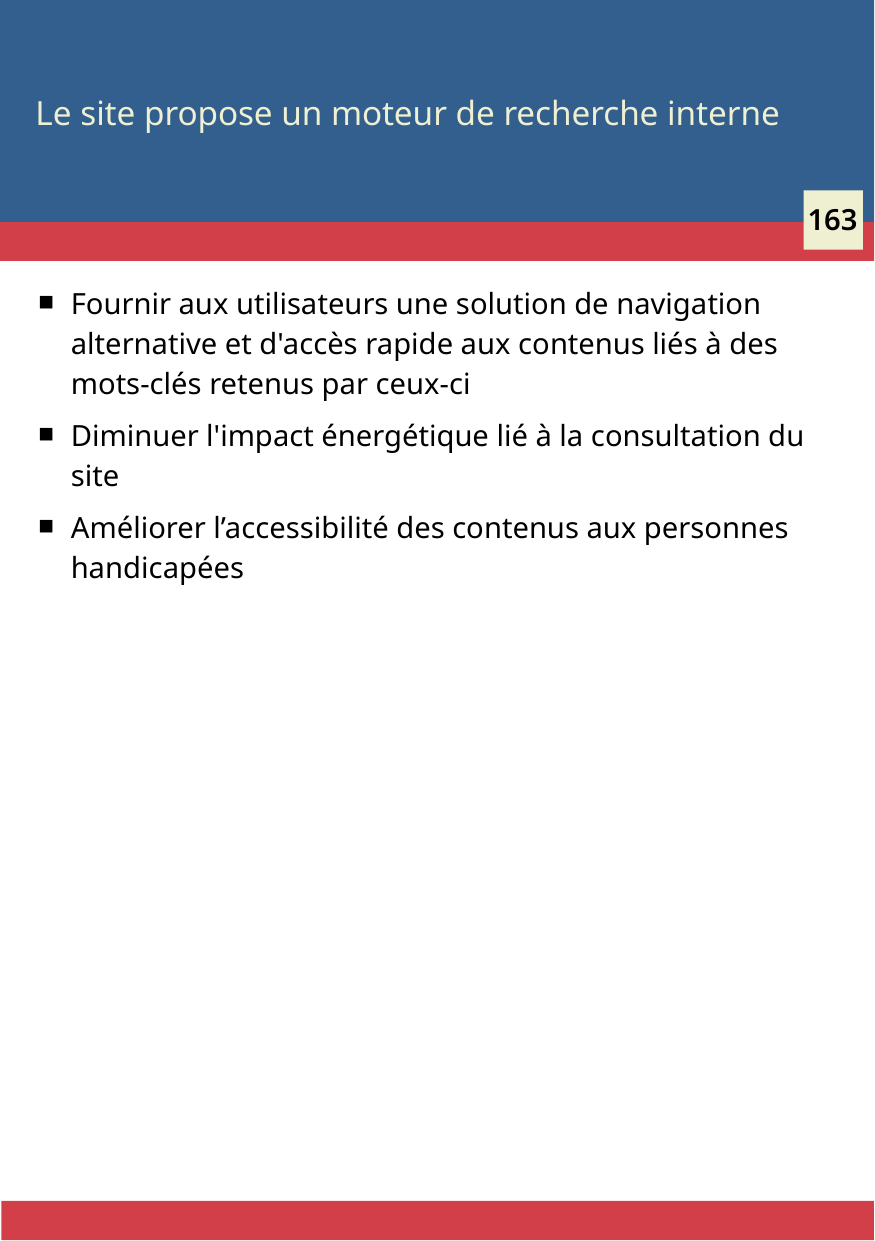

# Le site propose un moteur de recherche interne
163
Fournir aux utilisateurs une solution de navigation alternative et d'accès rapide aux contenus liés à des mots-clés retenus par ceux-ci
Diminuer l'impact énergétique lié à la consultation du site
Améliorer l’accessibilité des contenus aux personnes handicapées